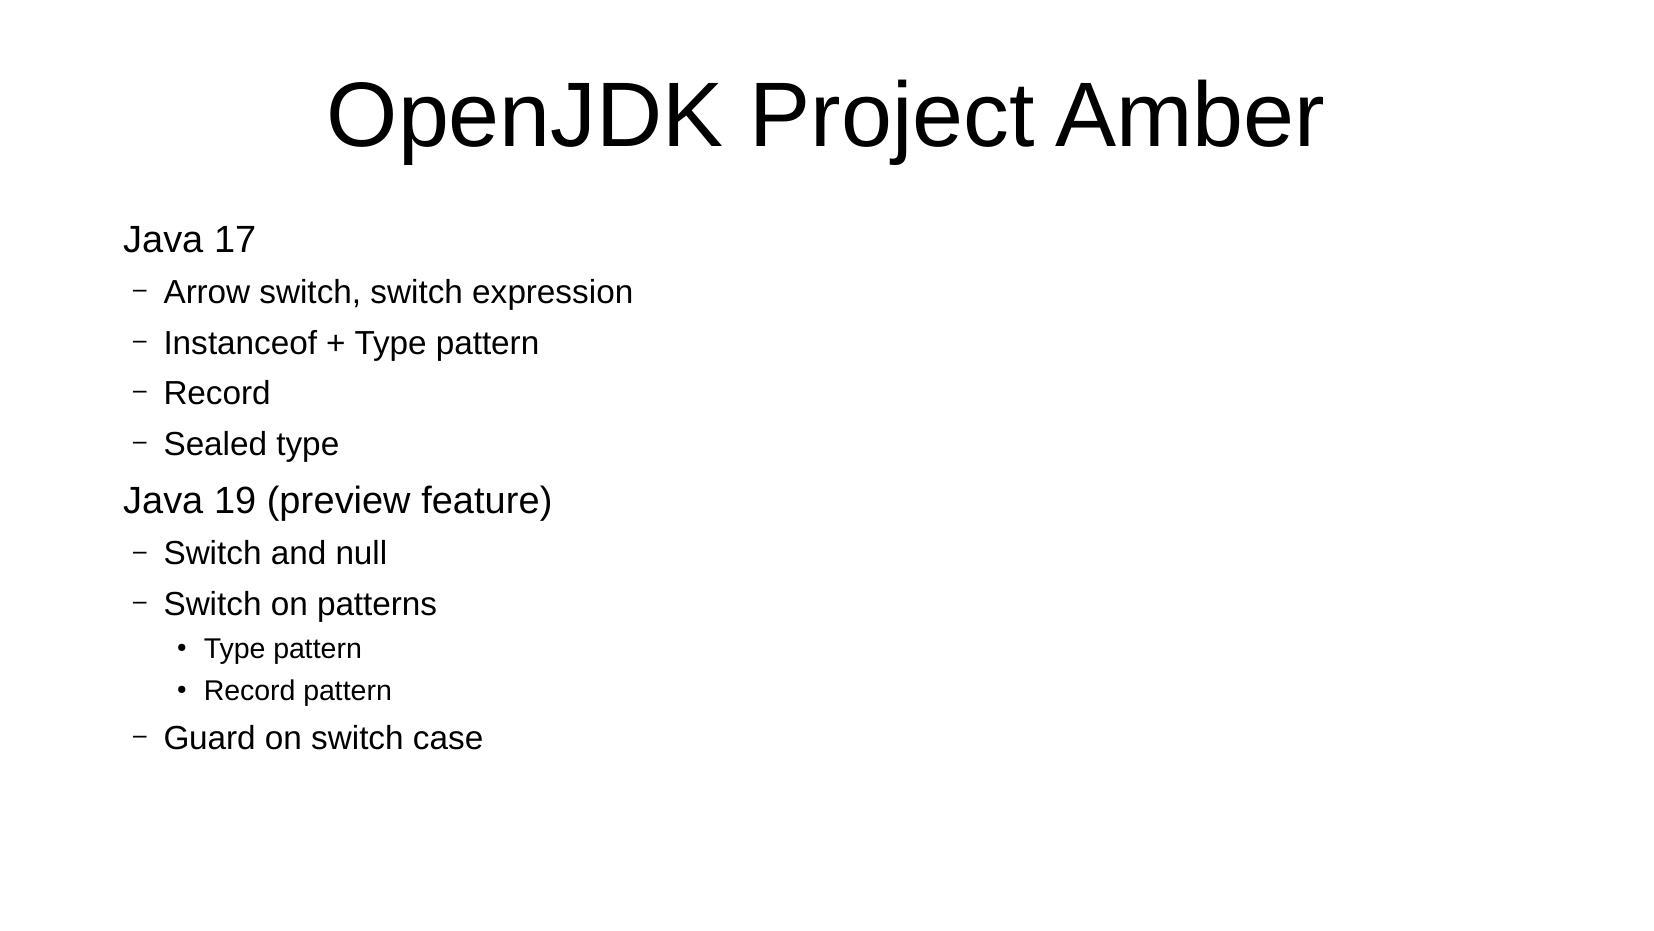

# OpenJDK Project Amber
Java 17
Arrow switch, switch expression
Instanceof + Type pattern
Record
Sealed type
Java 19 (preview feature)
Switch and null
Switch on patterns
Type pattern
Record pattern
Guard on switch case